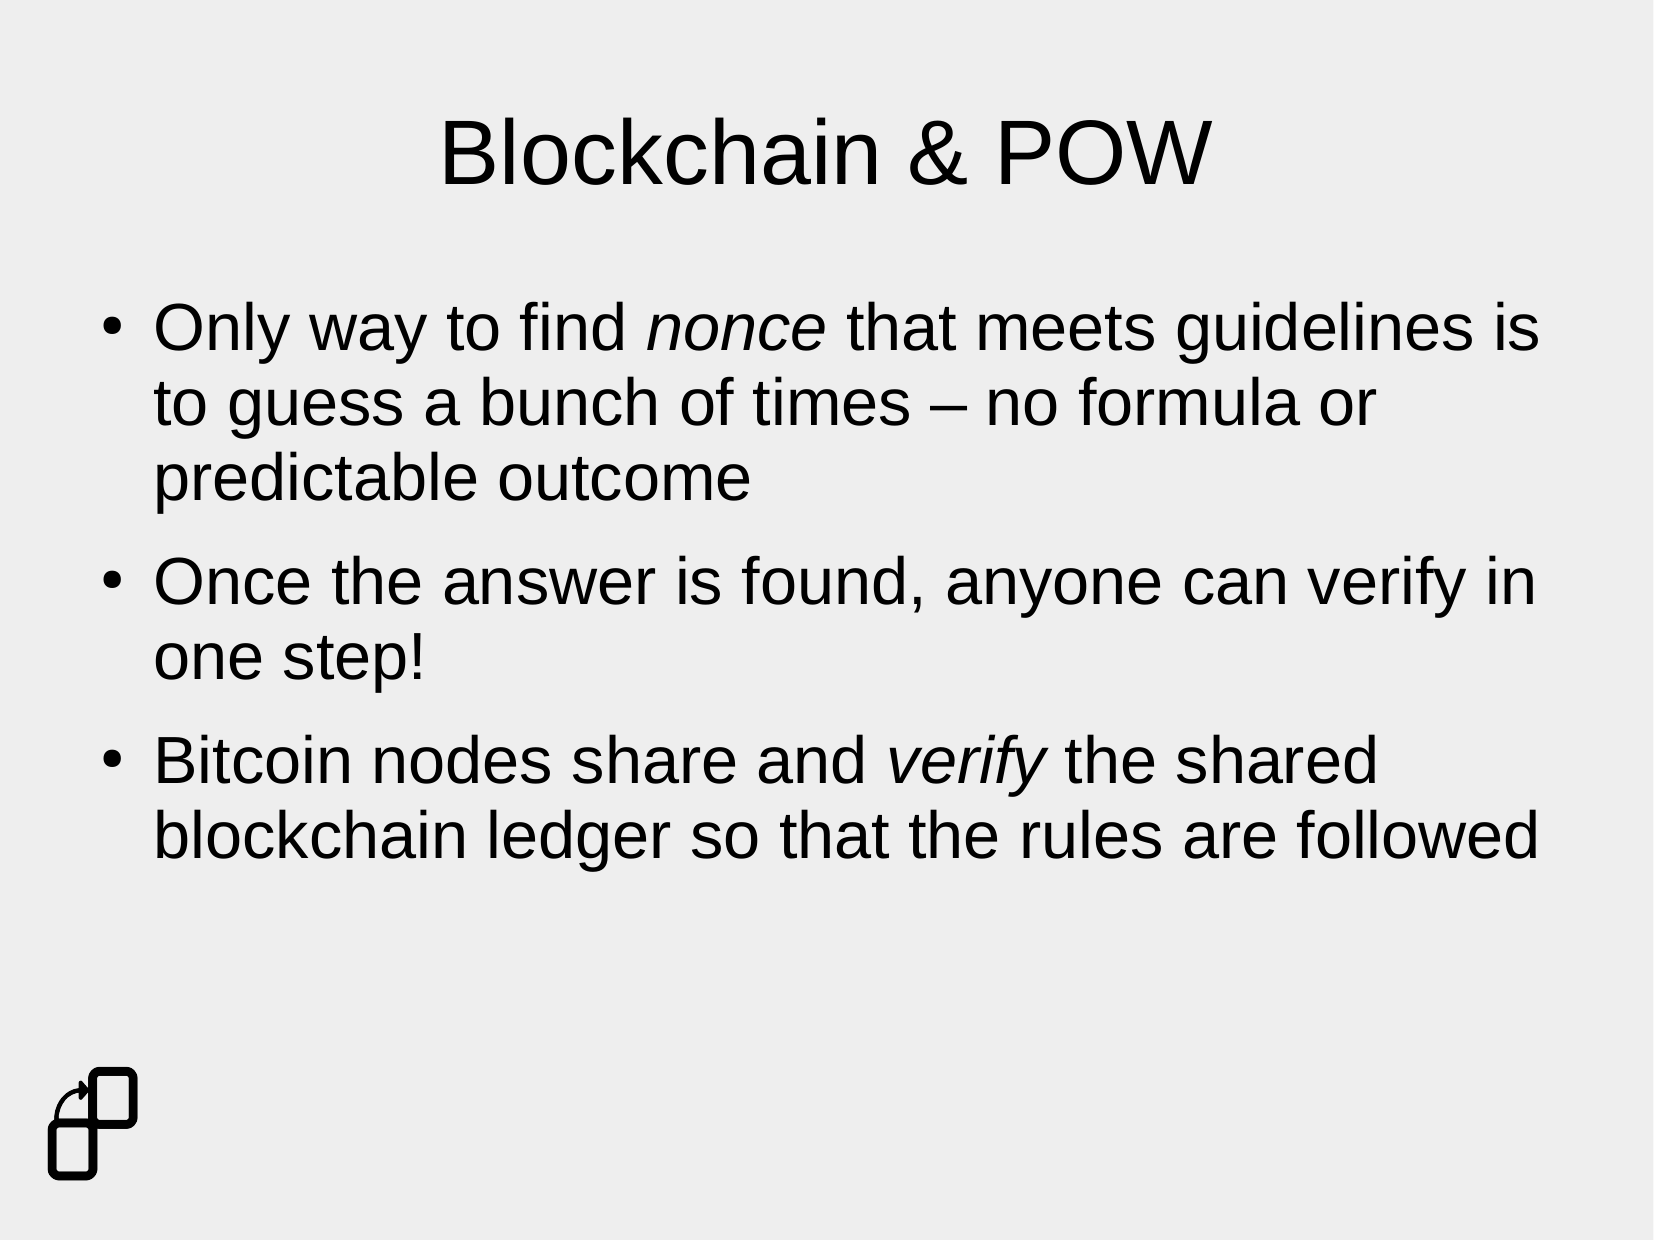

# Blockchain & POW
Only way to find nonce that meets guidelines is to guess a bunch of times – no formula or predictable outcome
Once the answer is found, anyone can verify in one step!
Bitcoin nodes share and verify the shared blockchain ledger so that the rules are followed